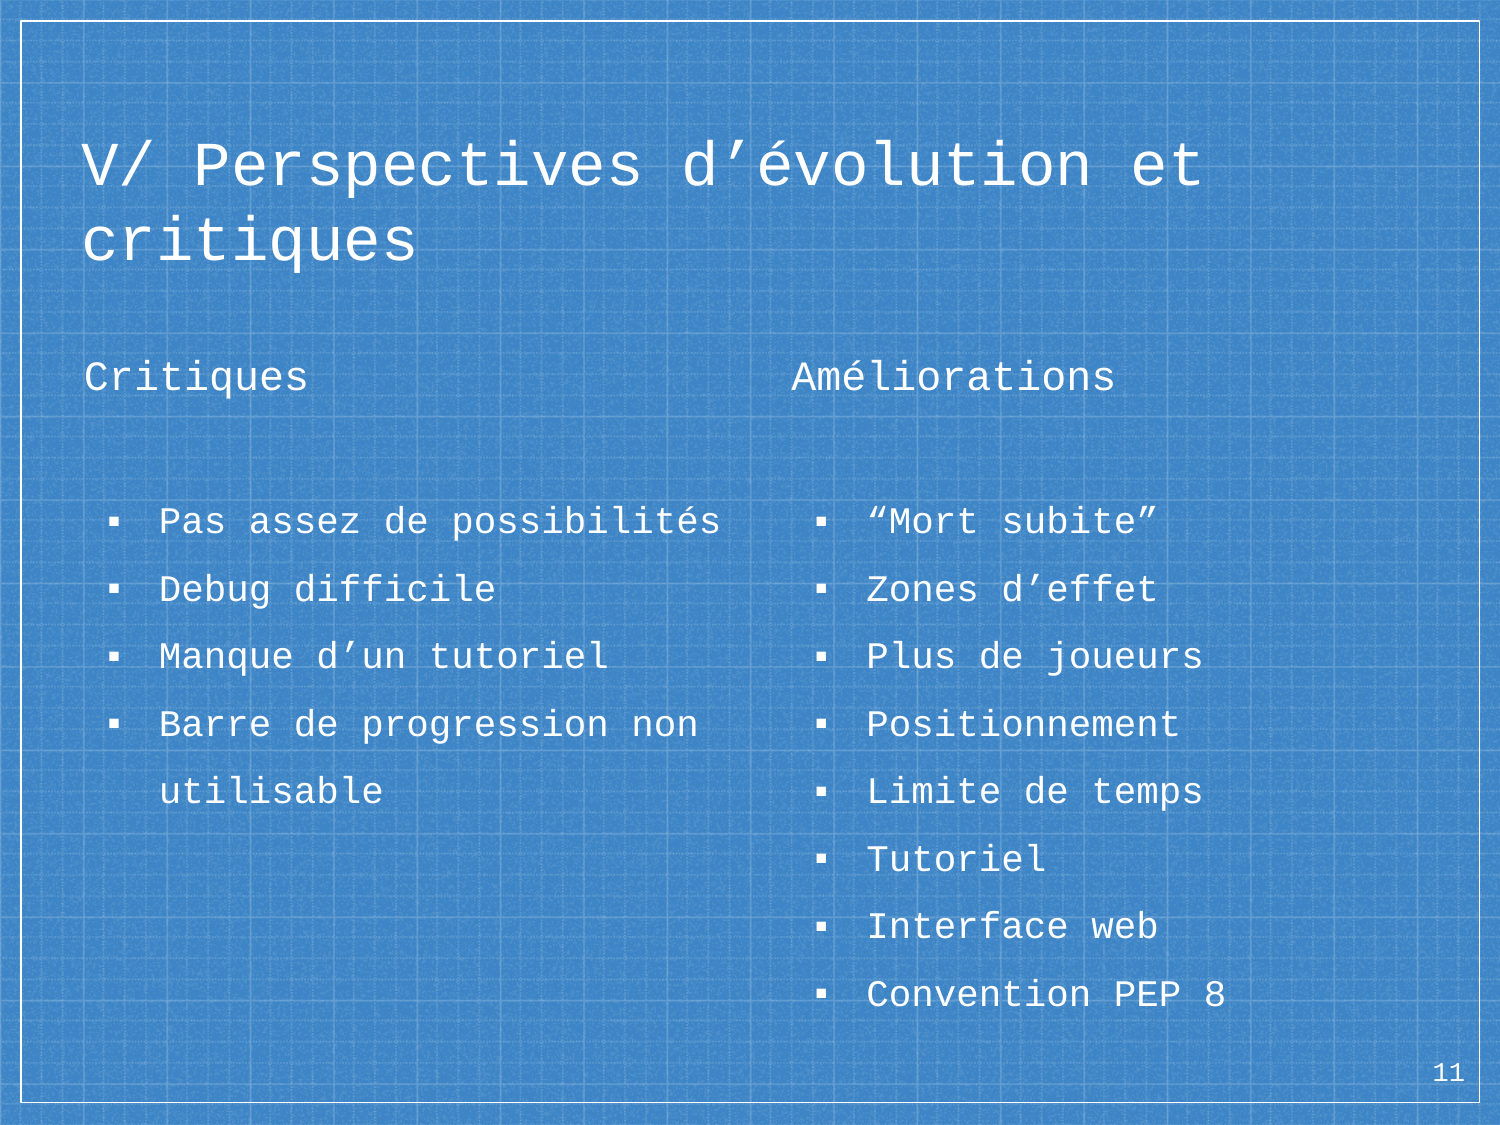

# V/ Perspectives d’évolution et critiques
Critiques
Pas assez de possibilités
Debug difficile
Manque d’un tutoriel
Barre de progression non utilisable
Améliorations
“Mort subite”
Zones d’effet
Plus de joueurs
Positionnement
Limite de temps
Tutoriel
Interface web
Convention PEP 8